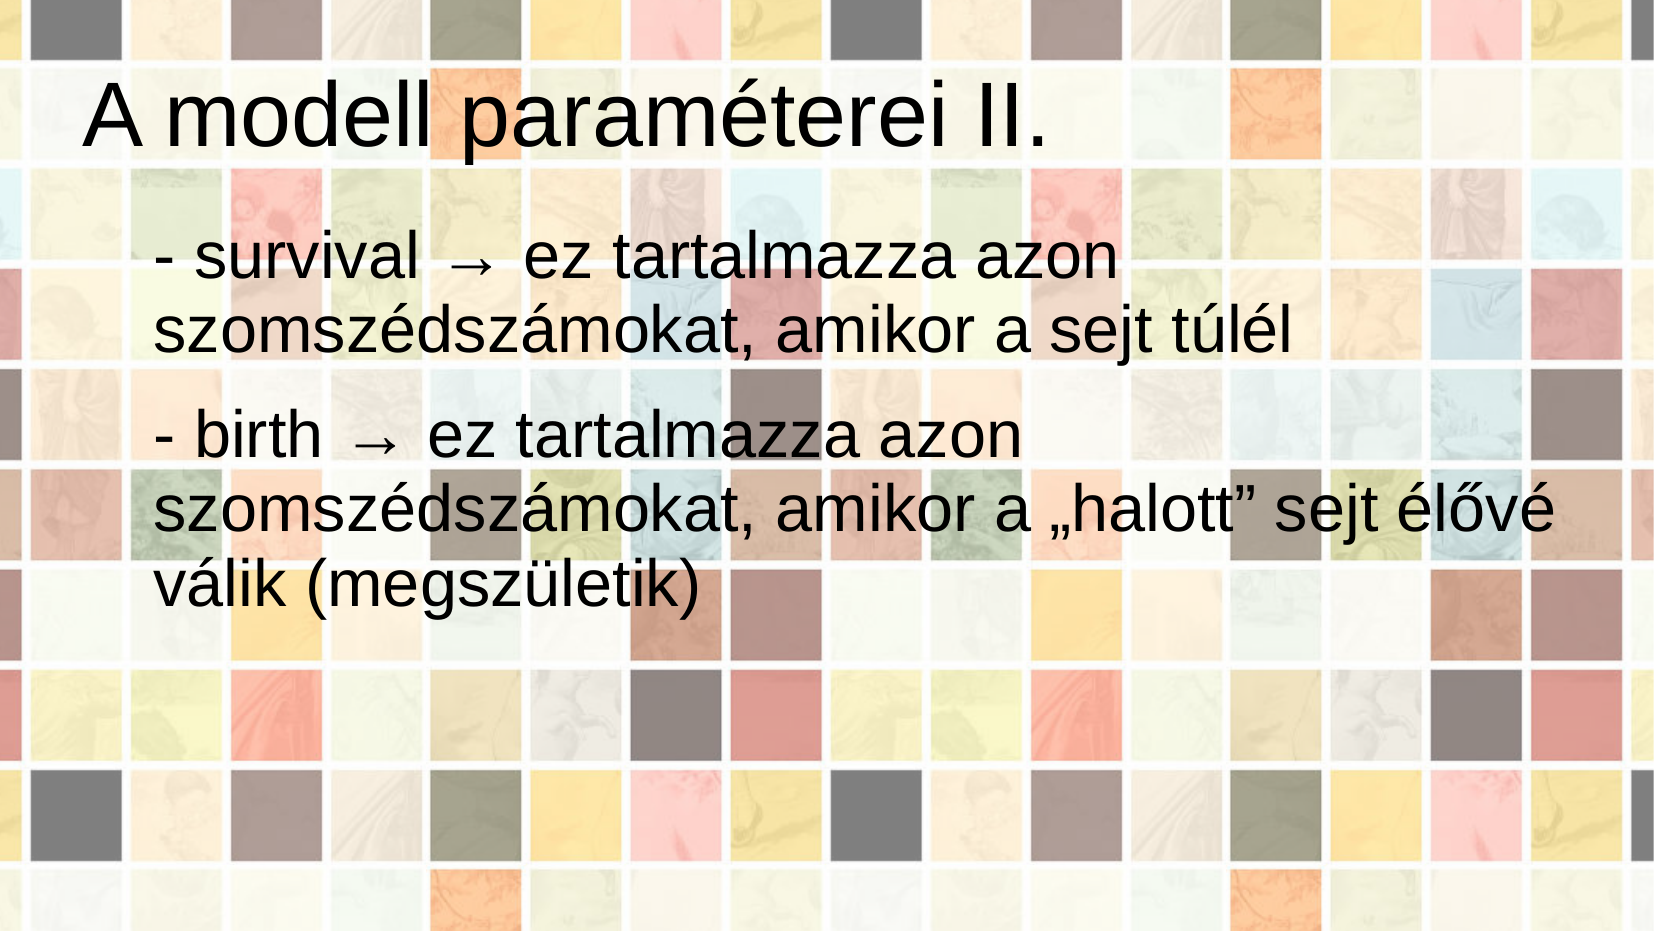

# A modell paraméterei II.
- survival → ez tartalmazza azon szomszédszámokat, amikor a sejt túlél
- birth → ez tartalmazza azon szomszédszámokat, amikor a „halott” sejt élővé válik (megszületik)